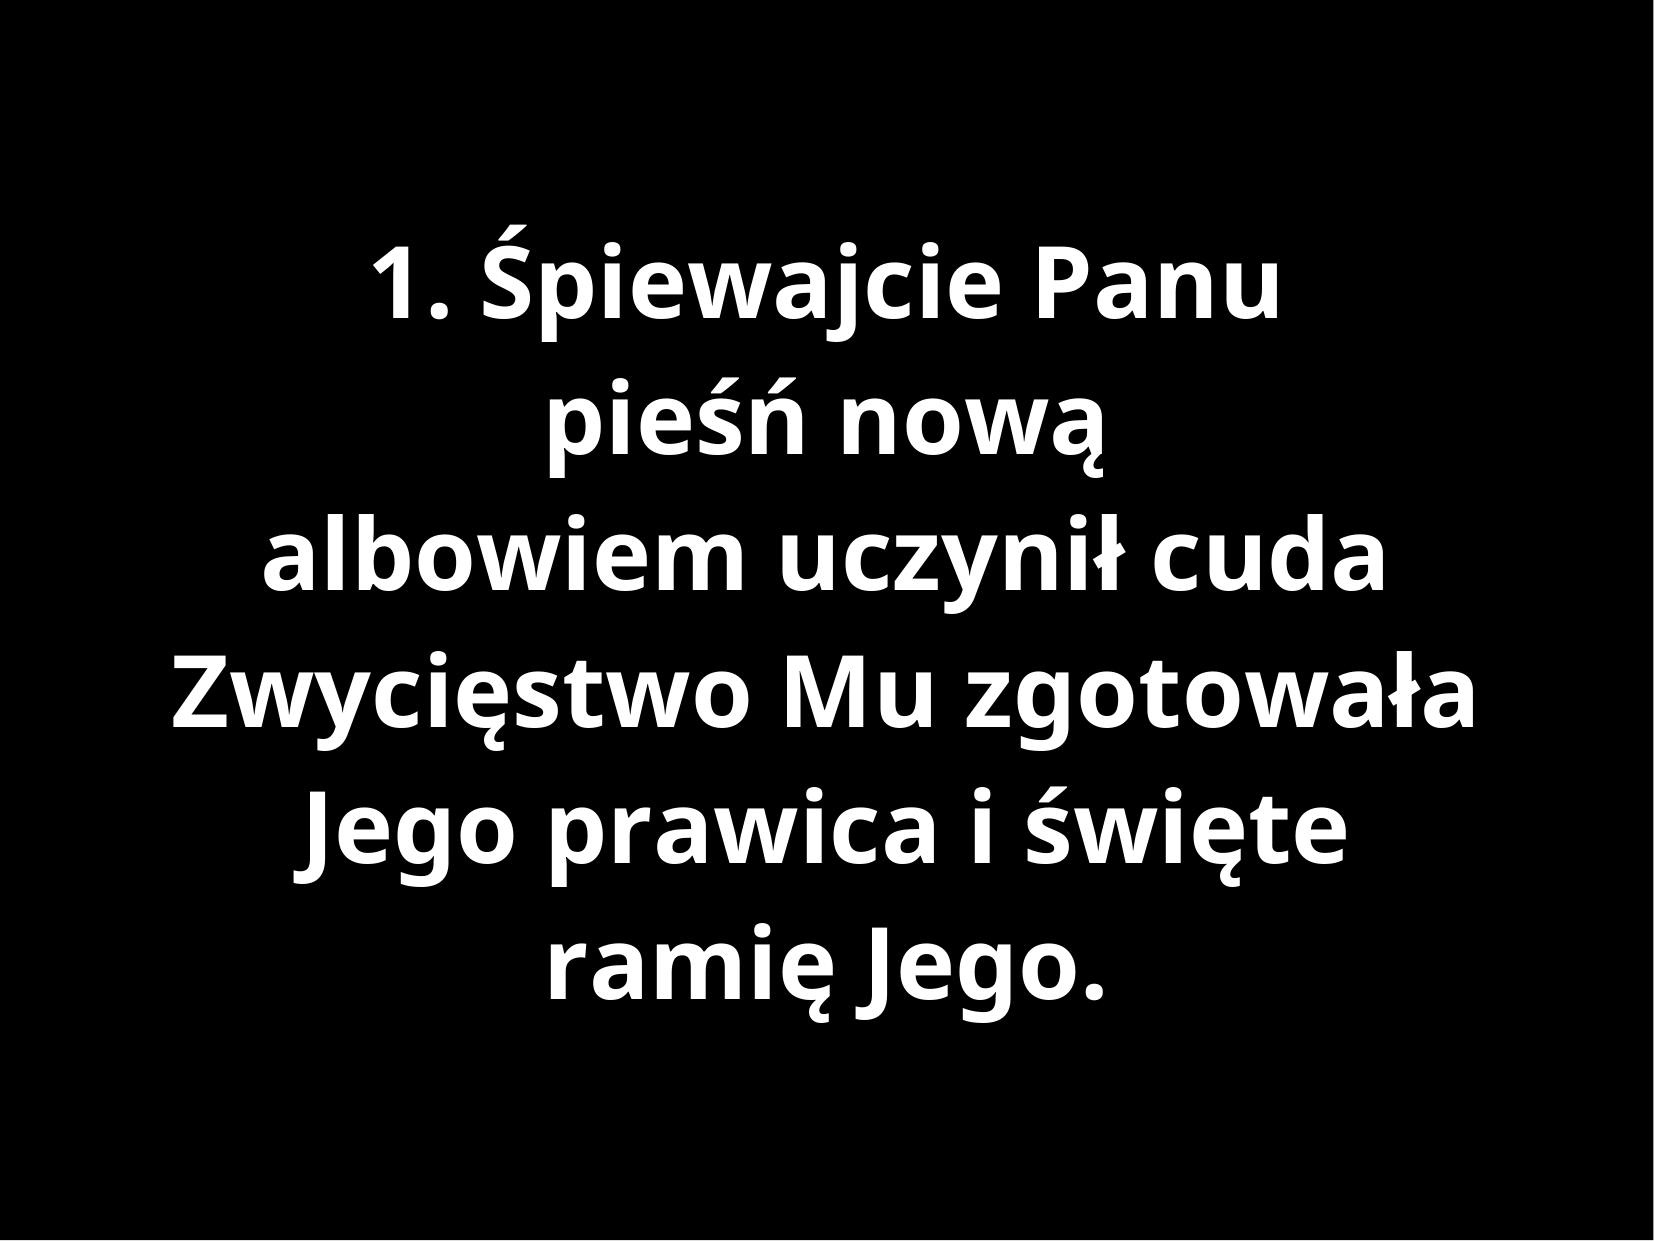

# 1. Śpiewajcie Panu pieśń nową albowiem uczynił cuda Zwycięstwo Mu zgotowała Jego prawica i święte ramię Jego.